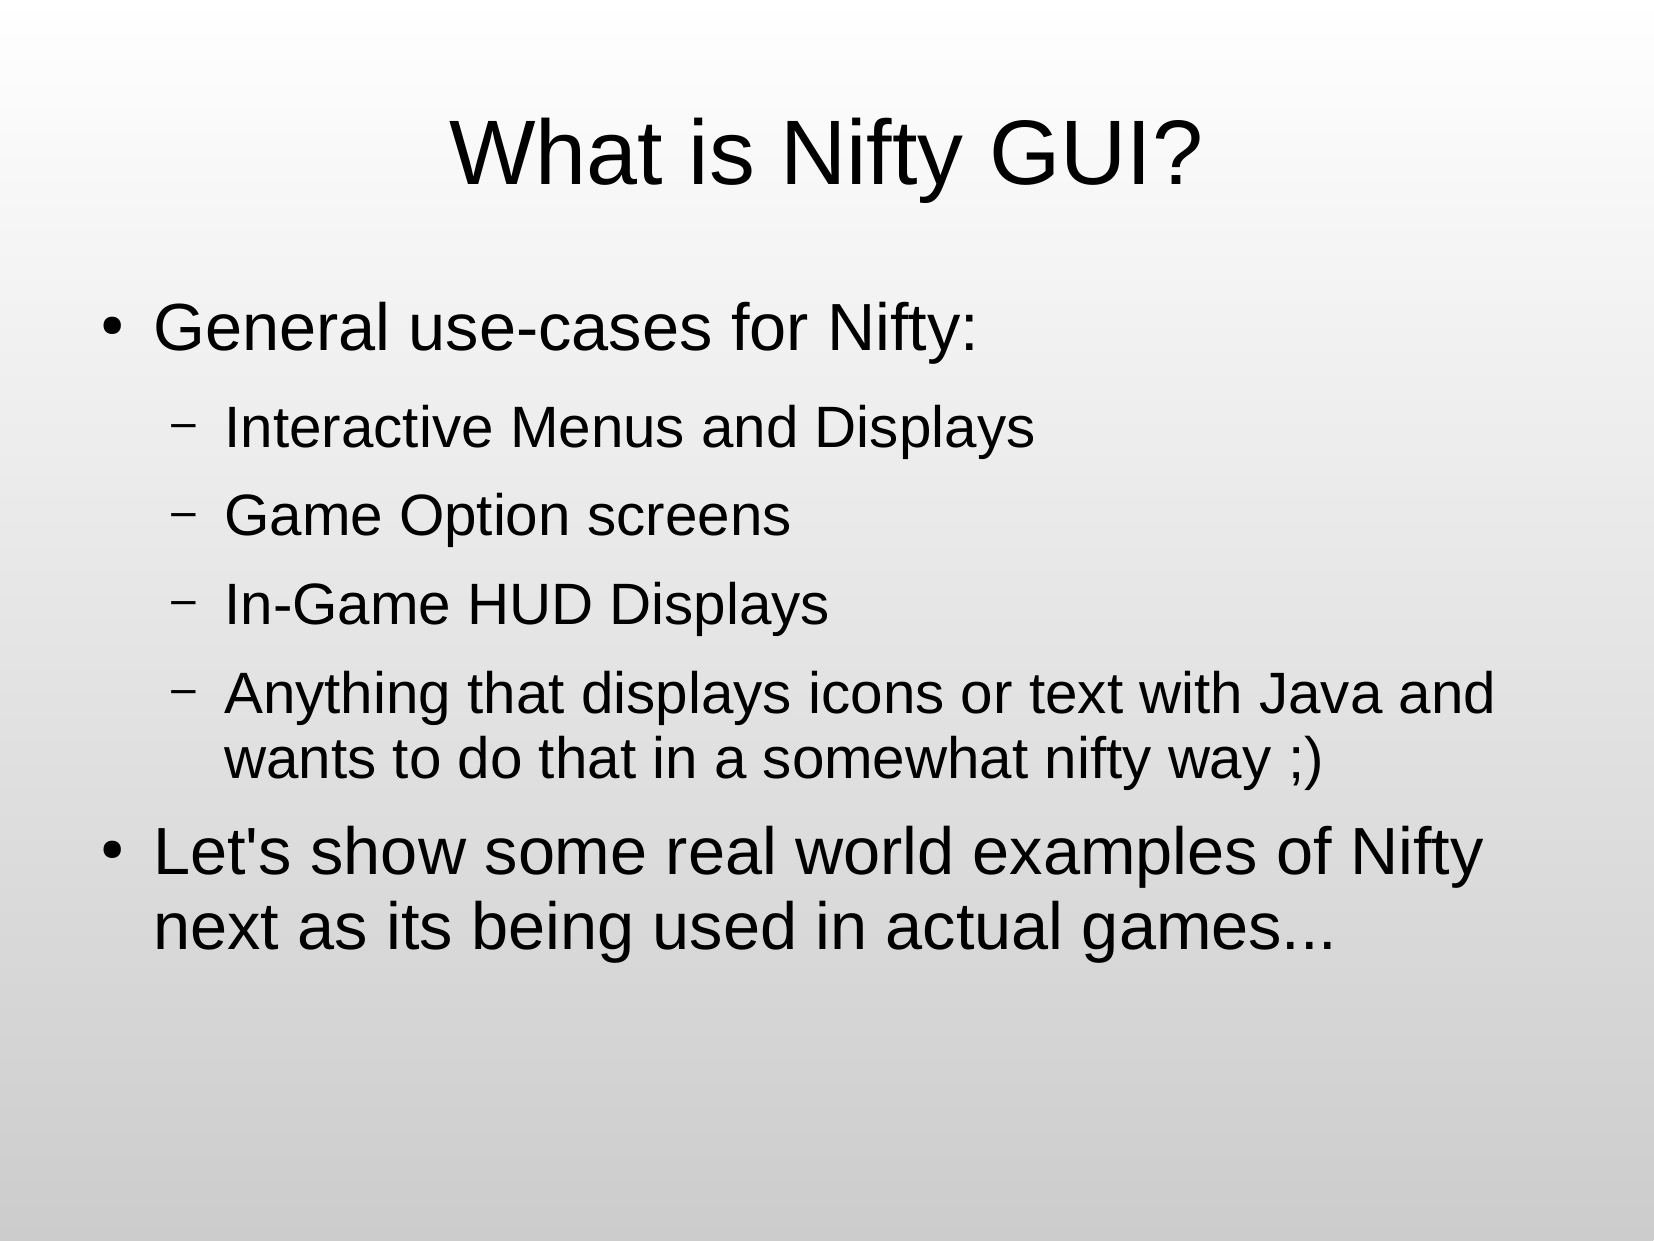

# What is Nifty GUI?
General use-cases for Nifty:
Interactive Menus and Displays
Game Option screens
In-Game HUD Displays
Anything that displays icons or text with Java and wants to do that in a somewhat nifty way ;)
Let's show some real world examples of Nifty next as its being used in actual games...